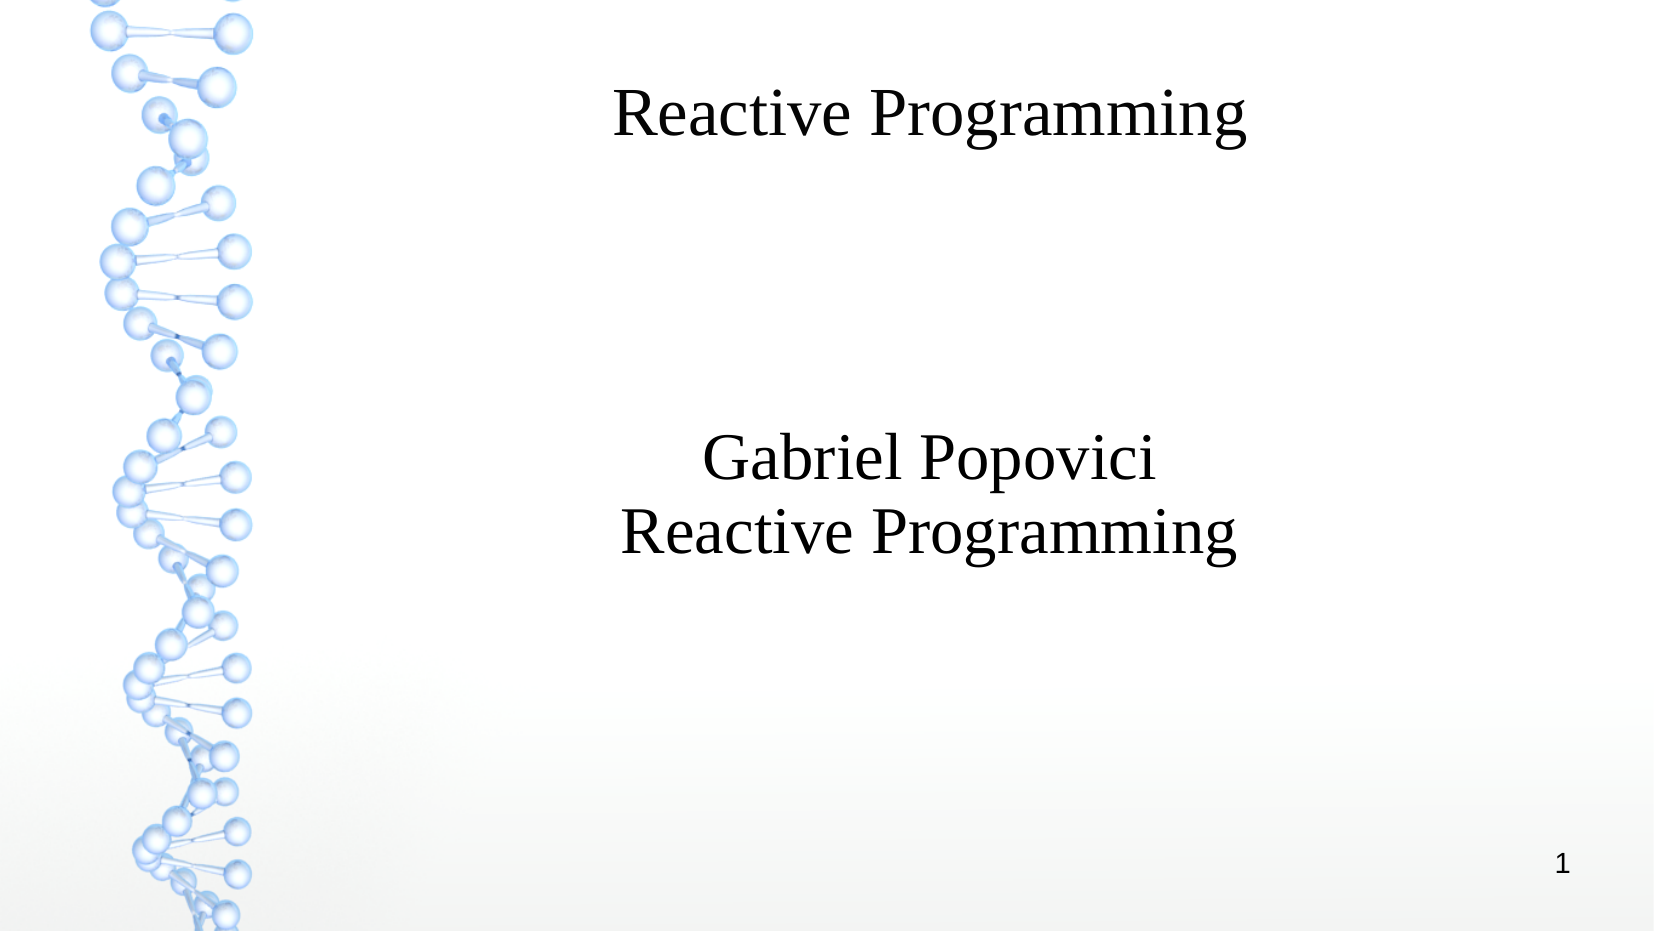

# Reactive Programming
Gabriel Popovici
Reactive Programming
1